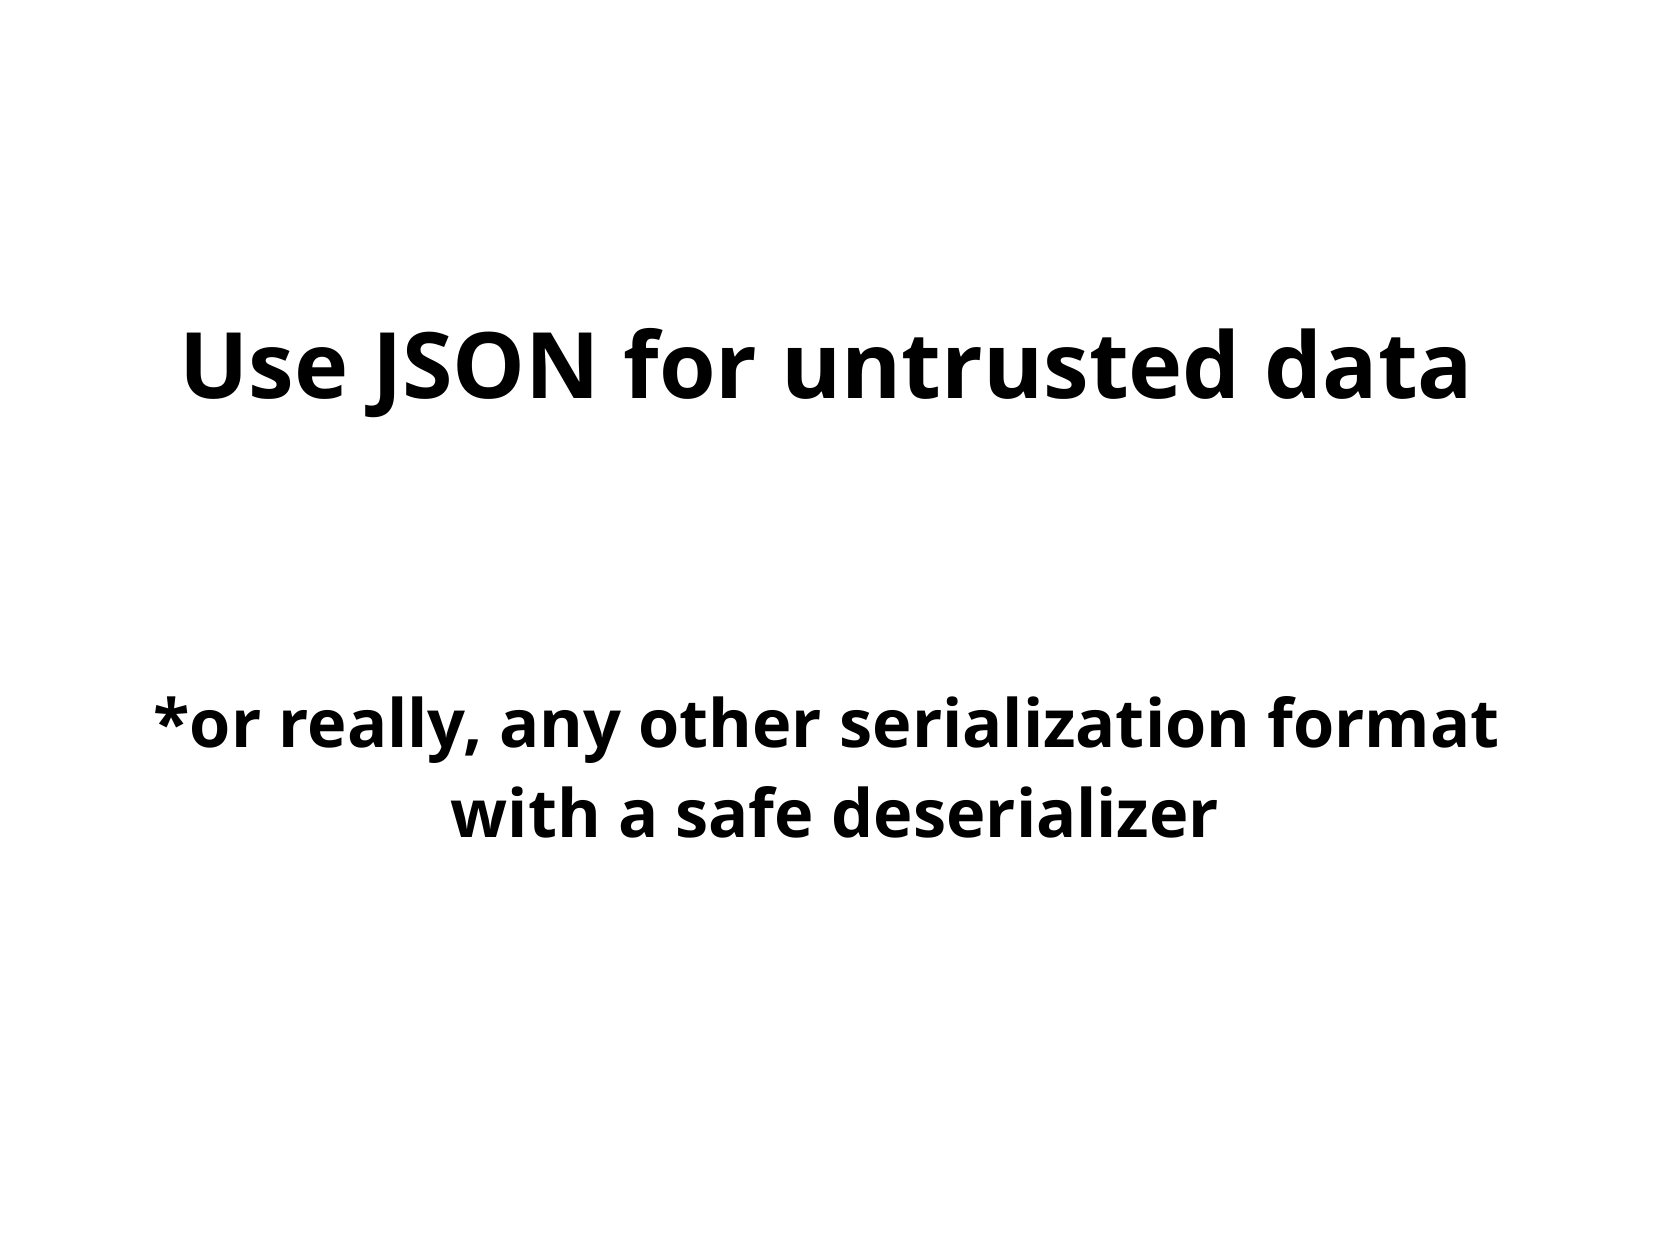

# Use JSON for untrusted data
*or really, any other serialization format
 with a safe deserializer